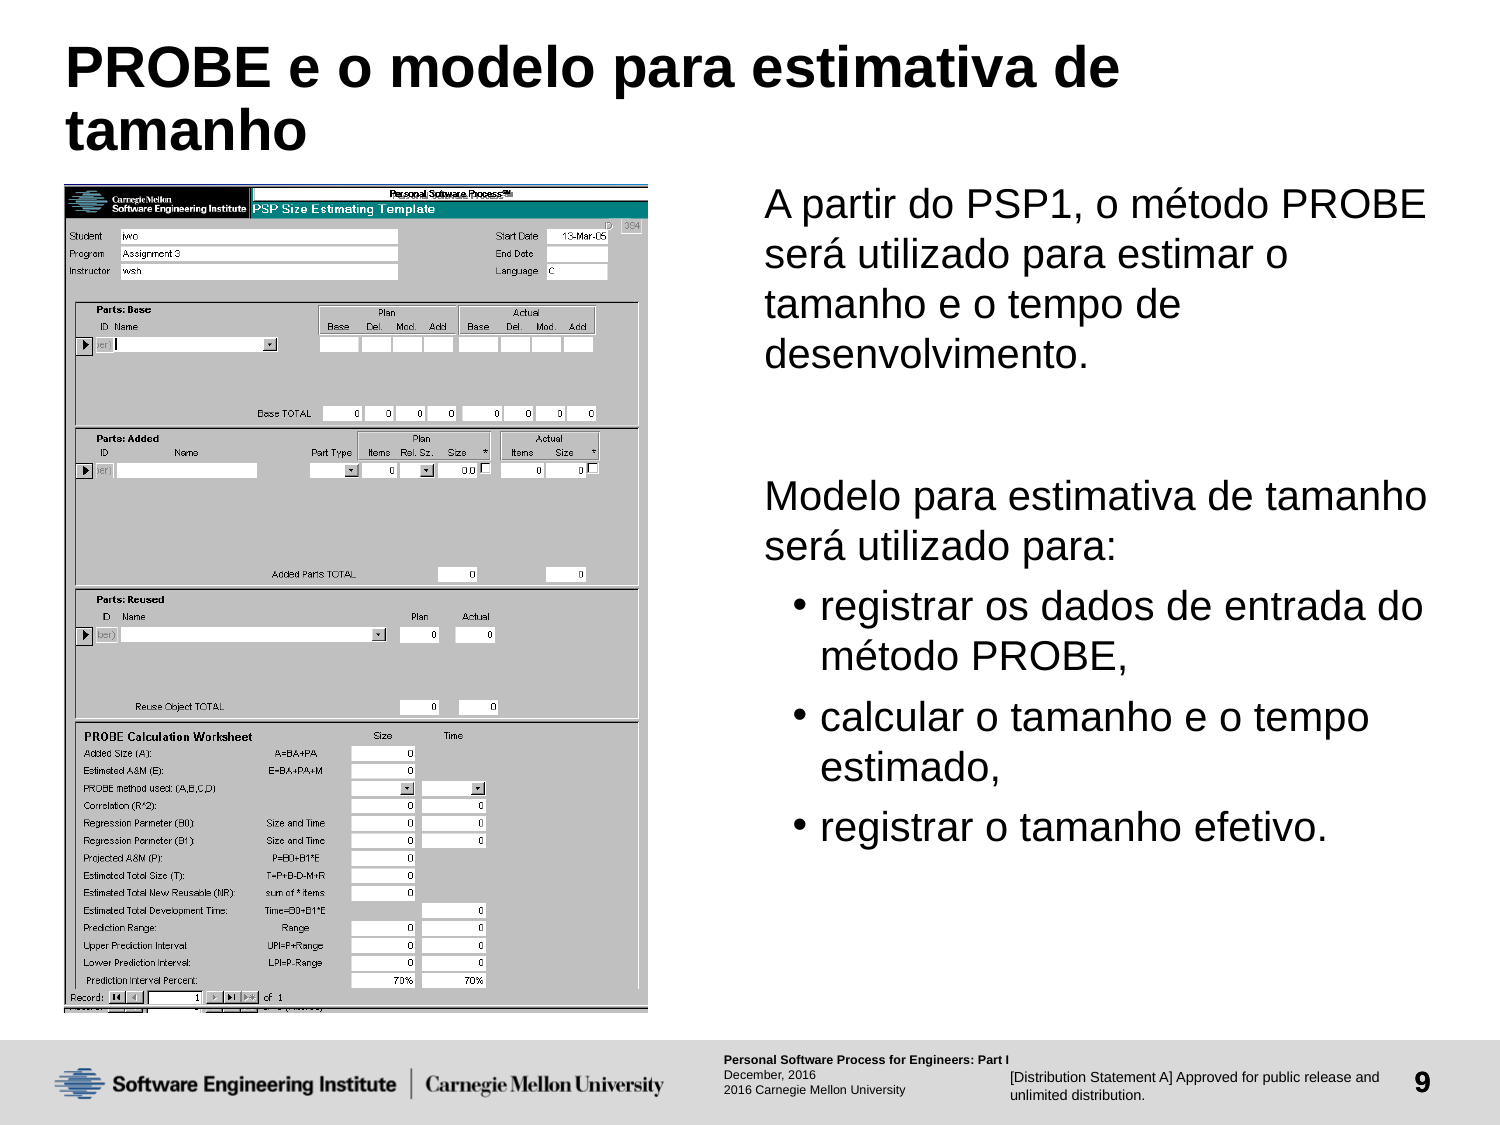

# PROBE e o modelo para estimativa de tamanho
A partir do PSP1, o método PROBE será utilizado para estimar o tamanho e o tempo de desenvolvimento.
Modelo para estimativa de tamanho será utilizado para:
registrar os dados de entrada do método PROBE,
calcular o tamanho e o tempo estimado,
registrar o tamanho efetivo.